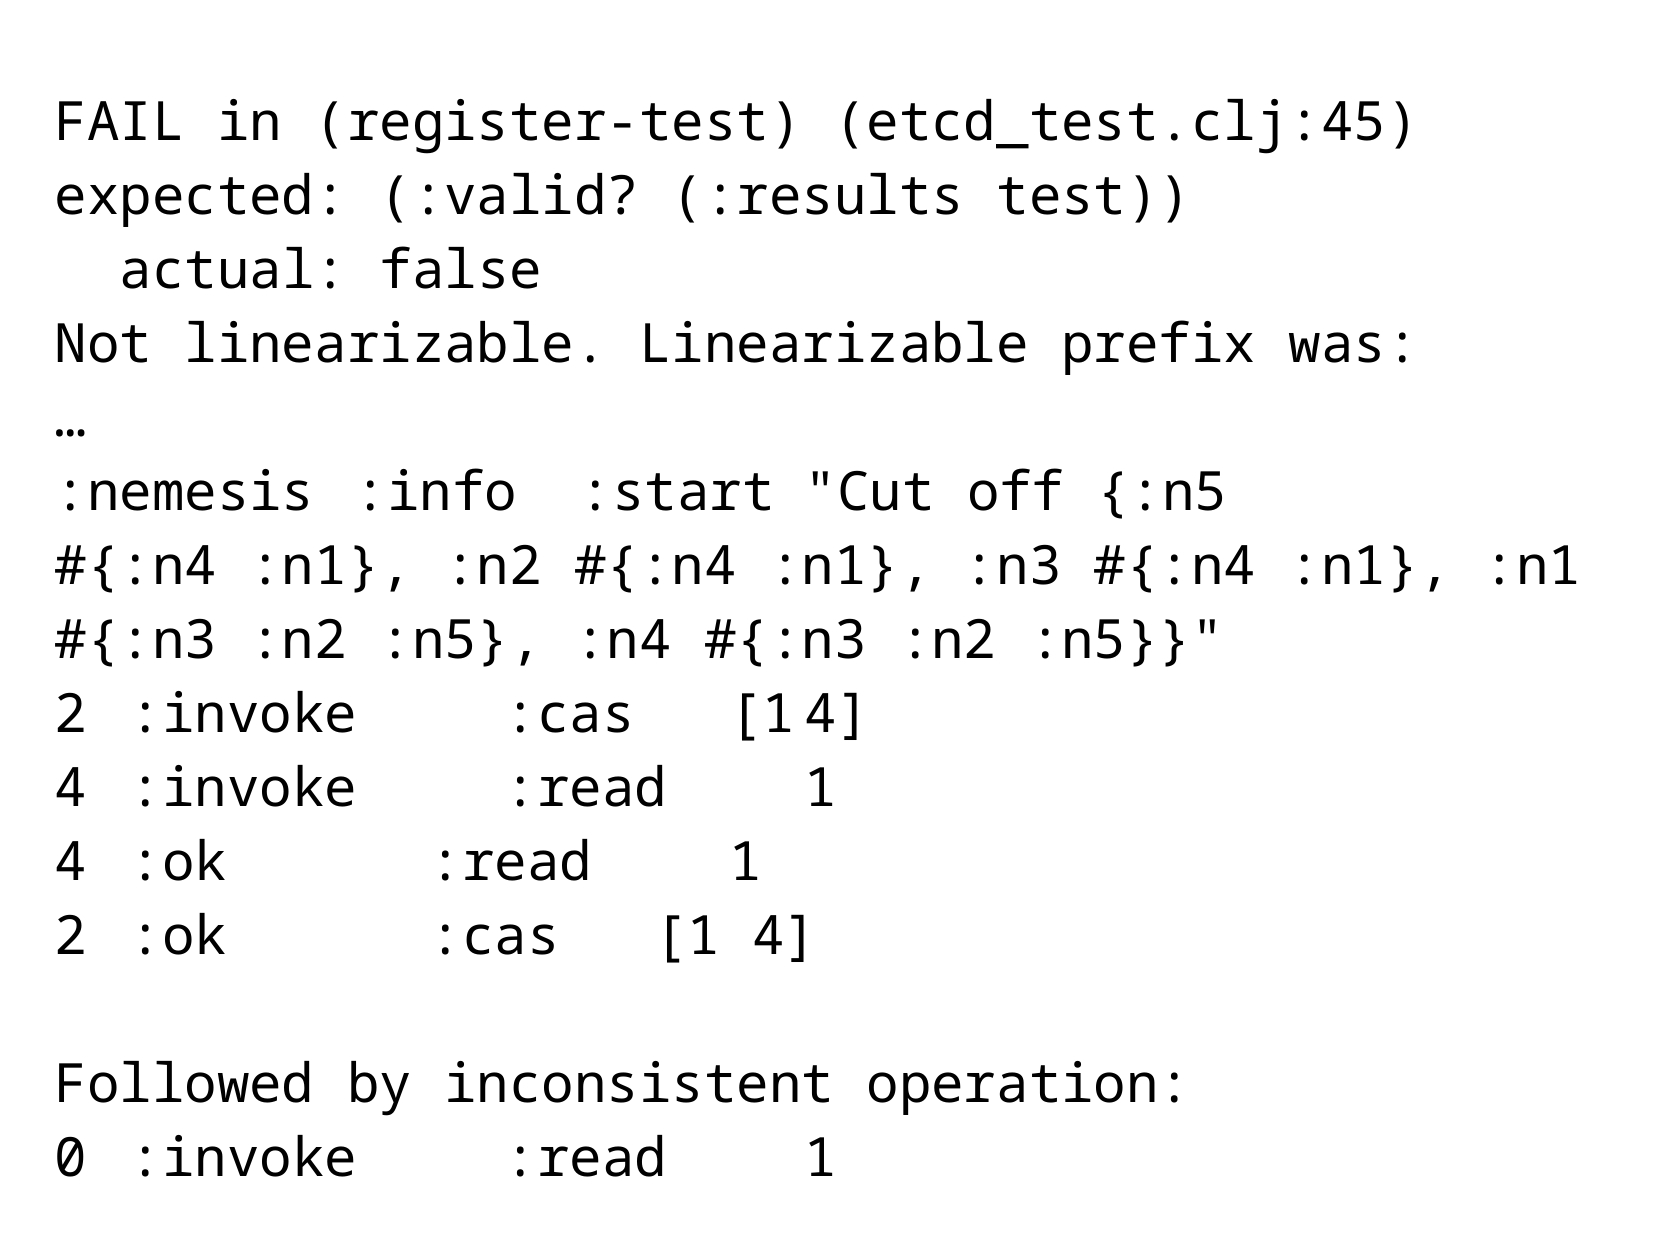

FAIL in (register-test) (etcd_test.clj:45)
expected: (:valid? (:results test))
 actual: false
Not linearizable. Linearizable prefix was:
…
:nemesis	:info	:start	"Cut off {:n5 #{:n4 :n1}, :n2 #{:n4 :n1}, :n3 #{:n4 :n1}, :n1 #{:n3 :n2 :n5}, :n4 #{:n3 :n2 :n5}}"
2	:invoke		:cas		[1	4]
4	:invoke		:read		1
4	:ok			:read		1
2	:ok			:cas		[1 4]
Followed by inconsistent operation:
0	:invoke		:read		1